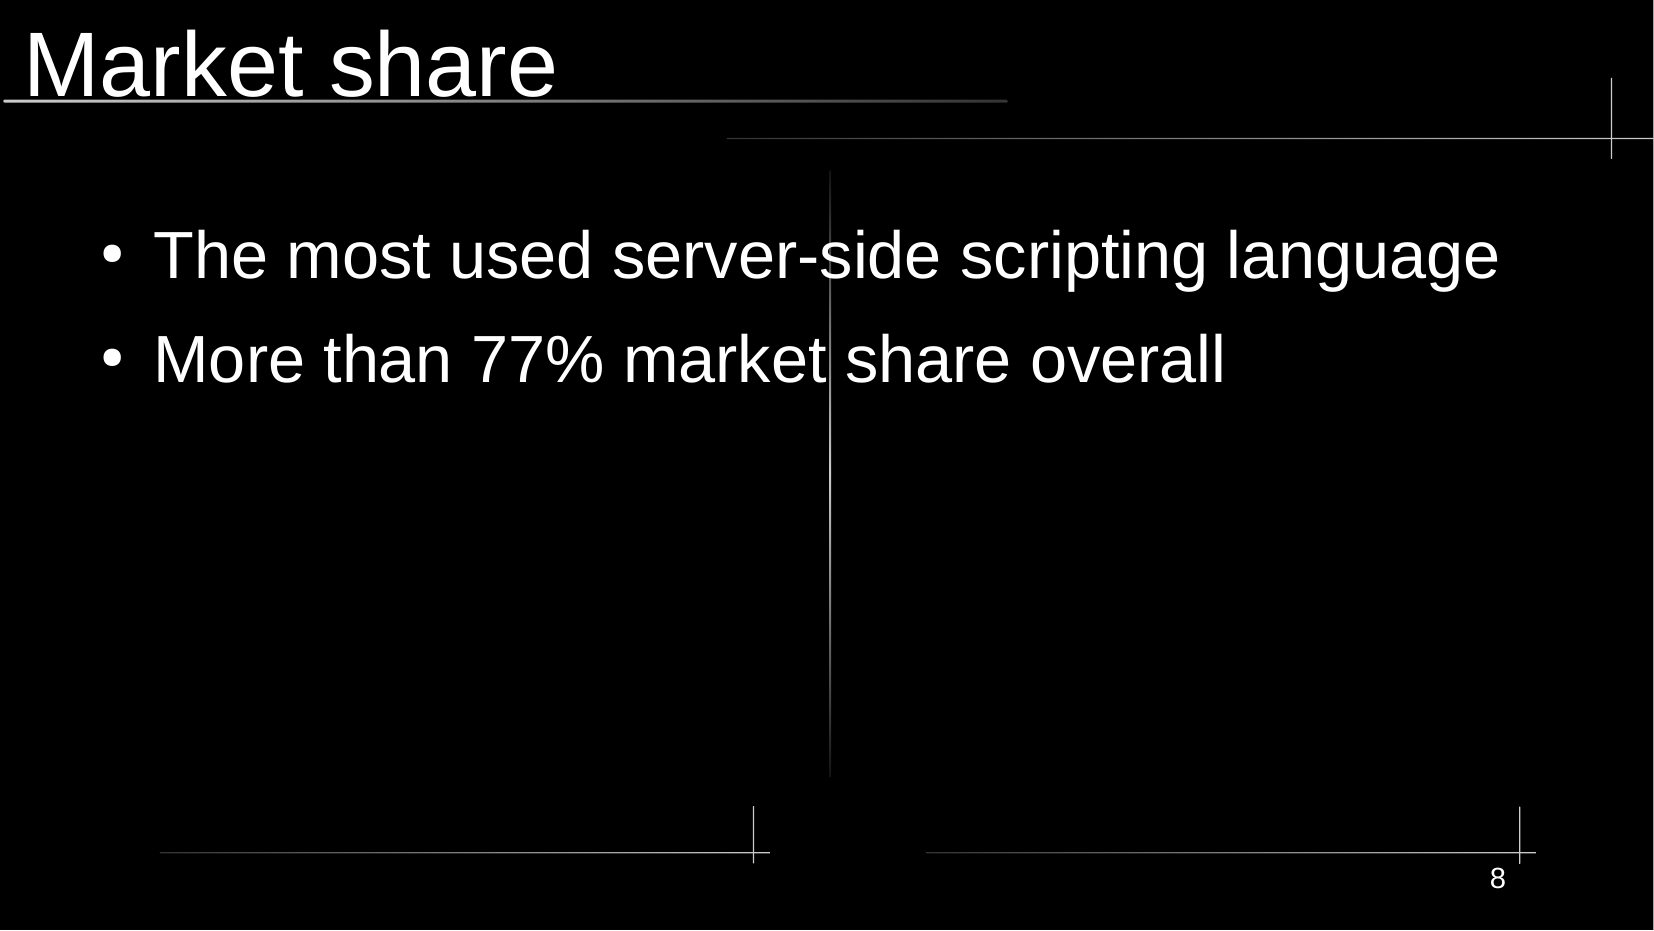

# Market share
The most used server-side scripting language
More than 77% market share overall
8